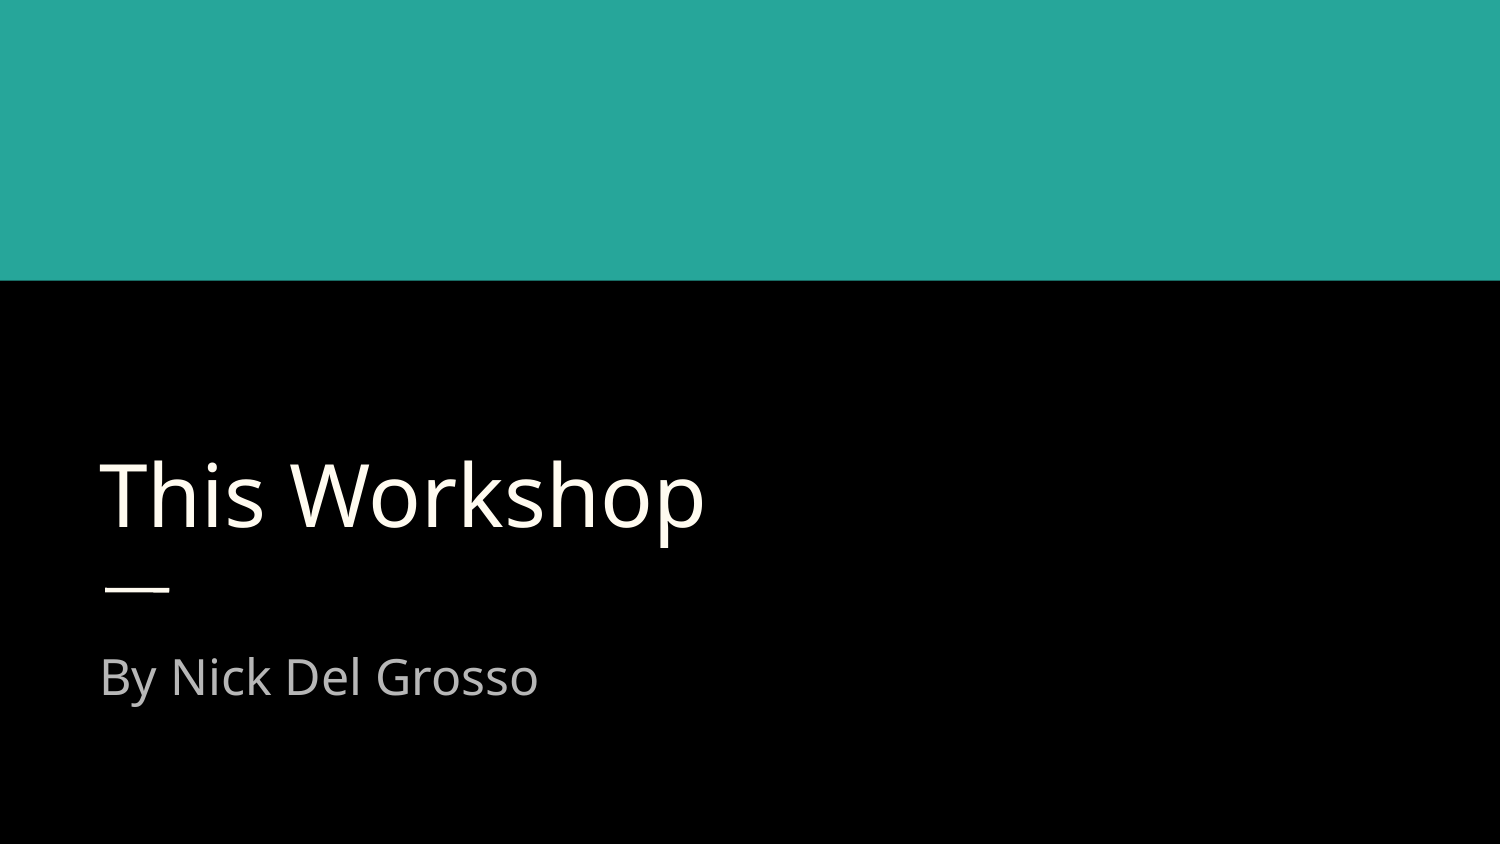

# This Workshop
By Nick Del Grosso